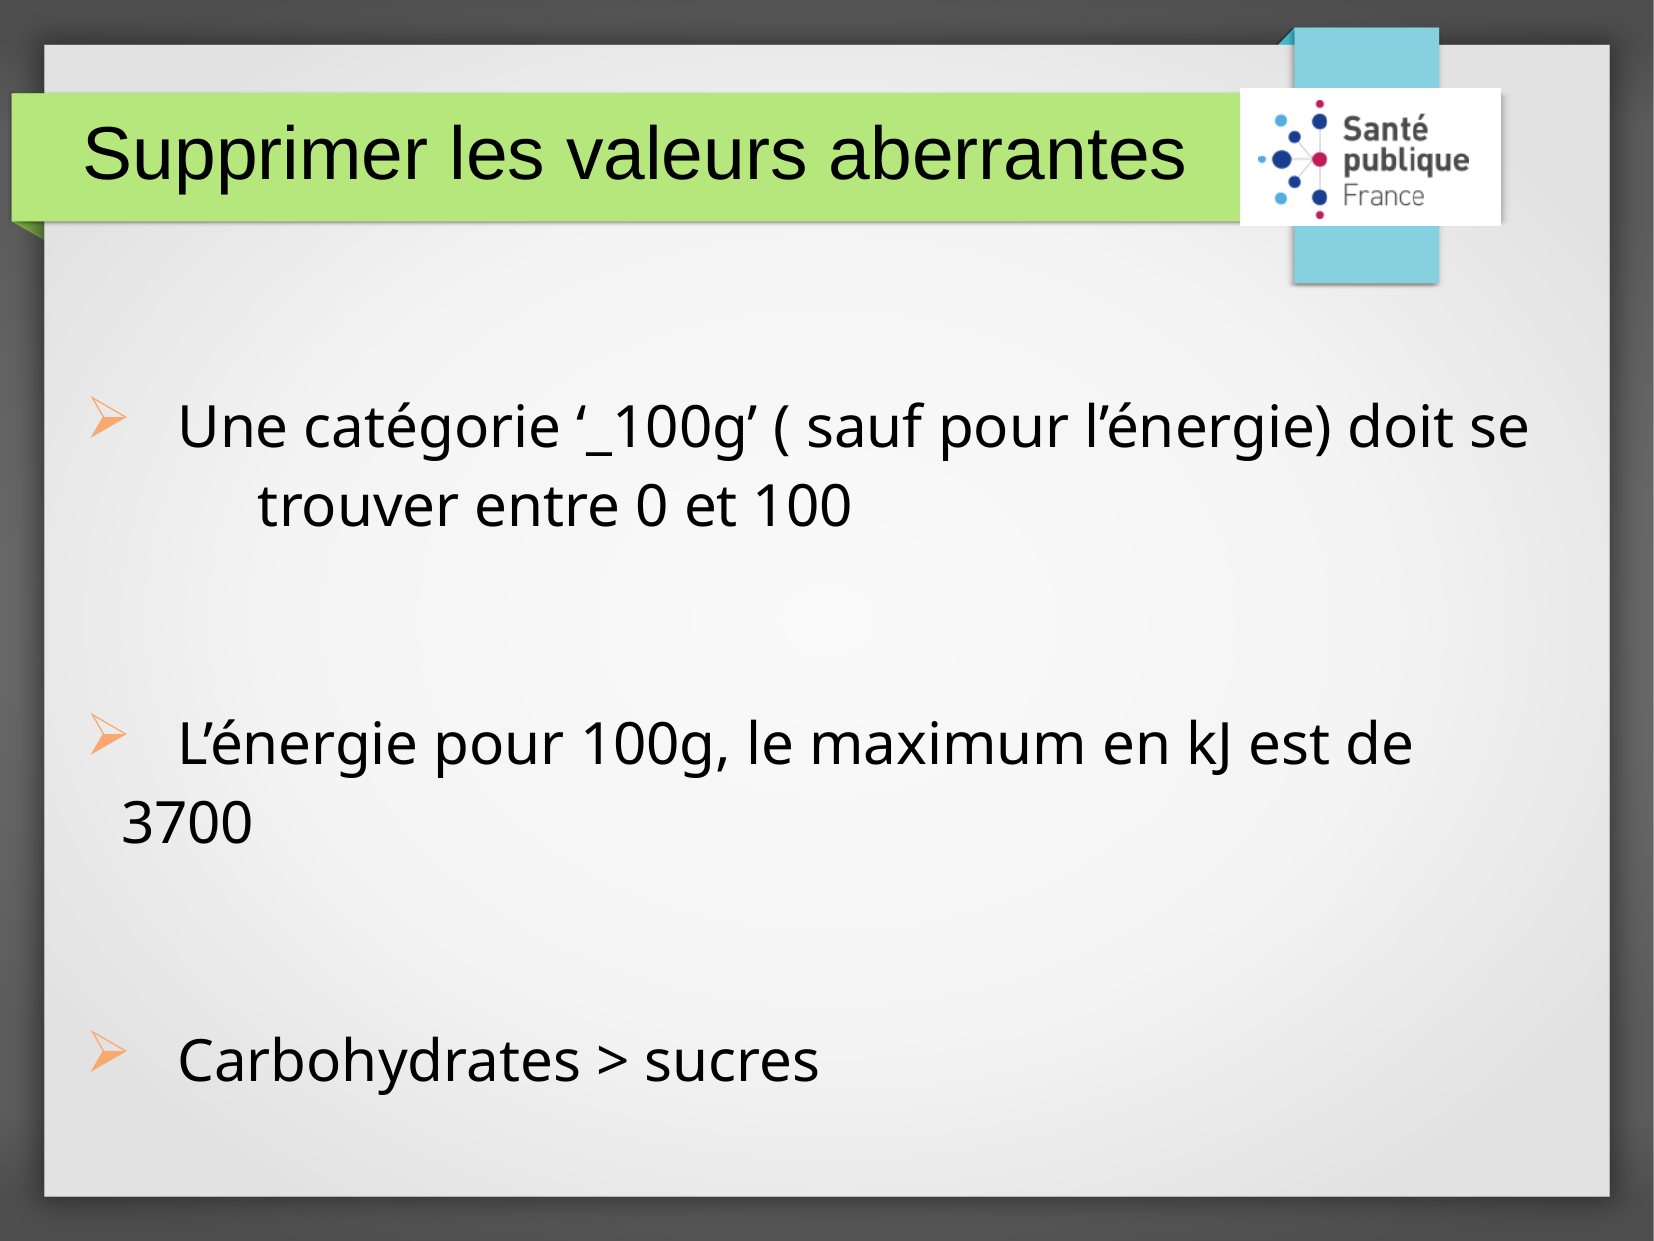

# Supprimer les valeurs aberrantes
 Une catégorie ‘_100g’ ( sauf pour l’énergie) doit se trouver entre 0 et 100
 L’énergie pour 100g, le maximum en kJ est de 3700
 Carbohydrates > sucres